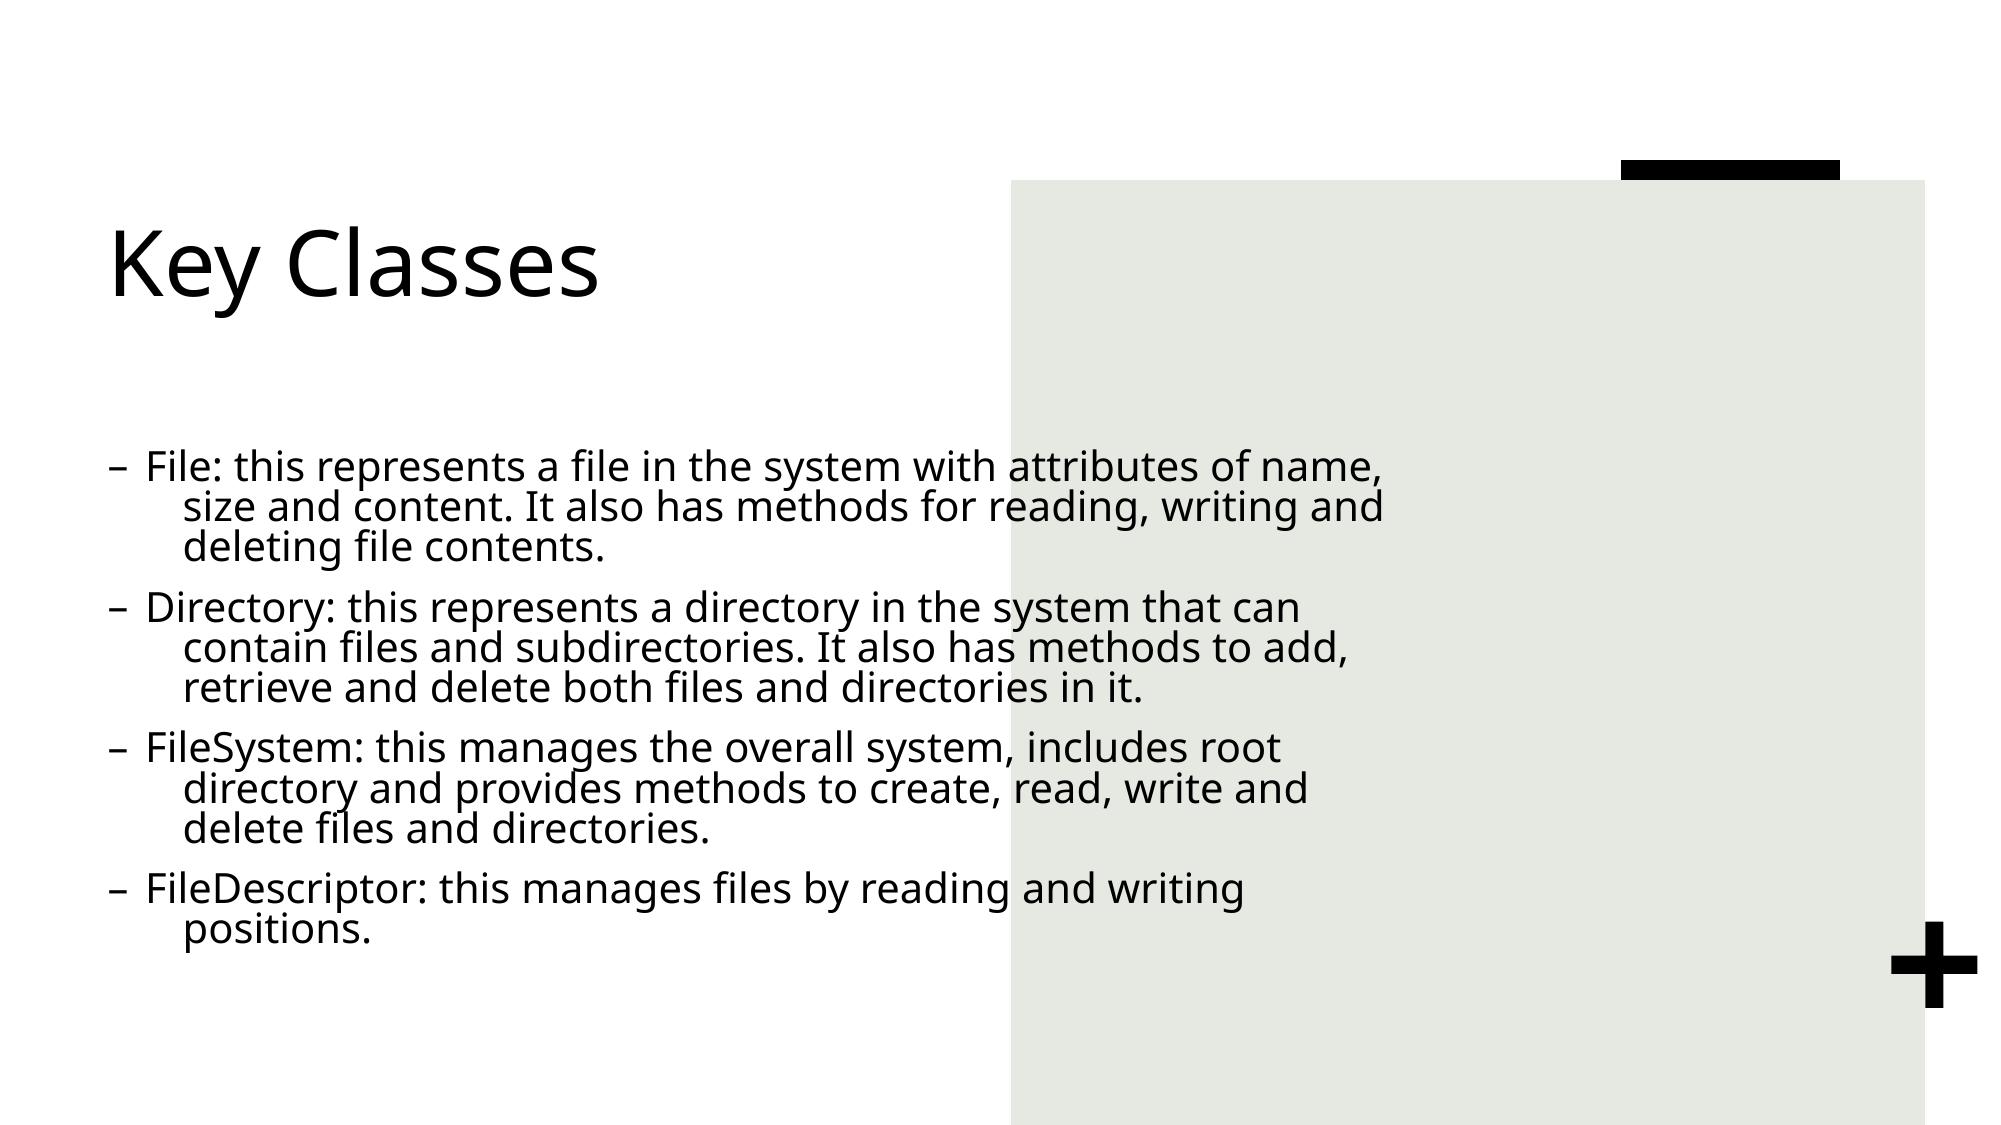

# Key Classes
File: this represents a file in the system with attributes of name, size and content. It also has methods for reading, writing and deleting file contents.
Directory: this represents a directory in the system that can contain files and subdirectories. It also has methods to add, retrieve and delete both files and directories in it.
FileSystem: this manages the overall system, includes root directory and provides methods to create, read, write and delete files and directories.
FileDescriptor: this manages files by reading and writing positions.